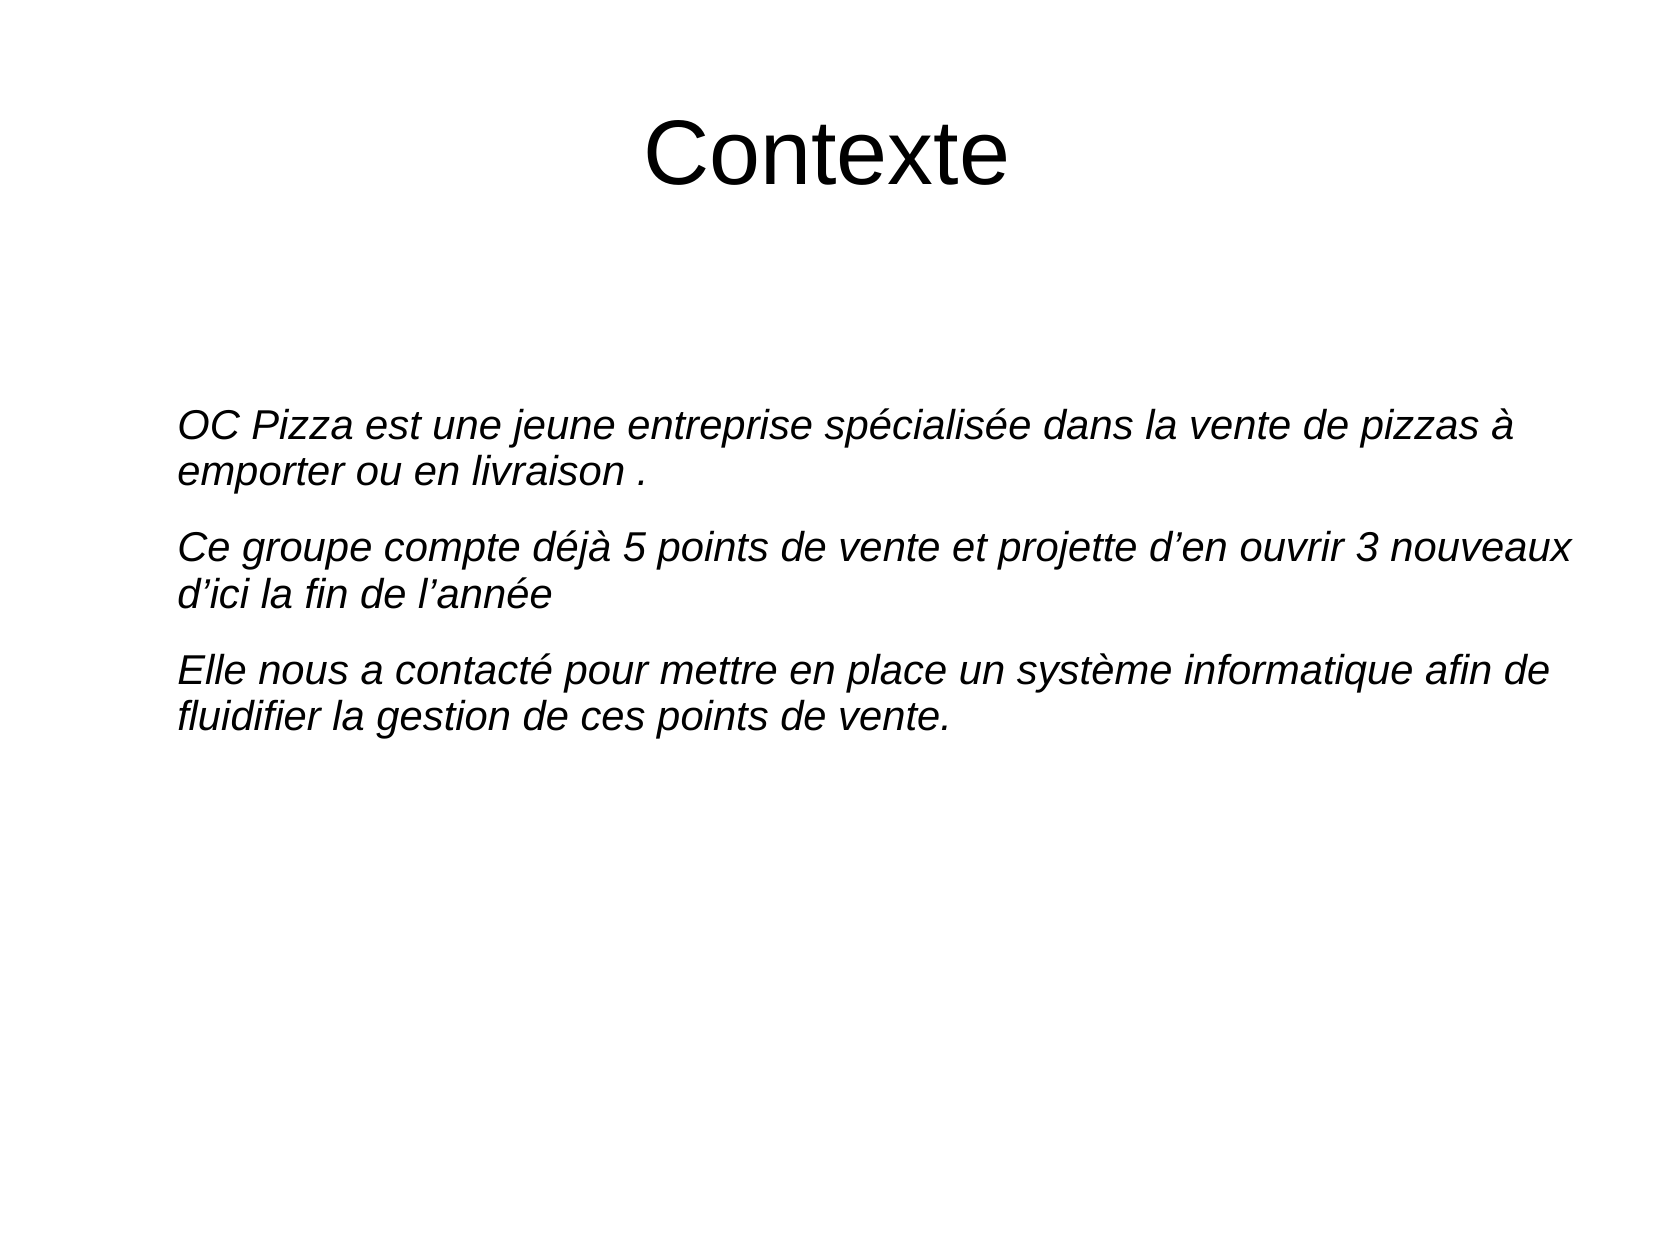

# Contexte
OC Pizza est une jeune entreprise spécialisée dans la vente de pizzas à emporter ou en livraison .
Ce groupe compte déjà 5 points de vente et projette d’en ouvrir 3 nouveaux d’ici la fin de l’année
Elle nous a contacté pour mettre en place un système informatique afin de fluidifier la gestion de ces points de vente.